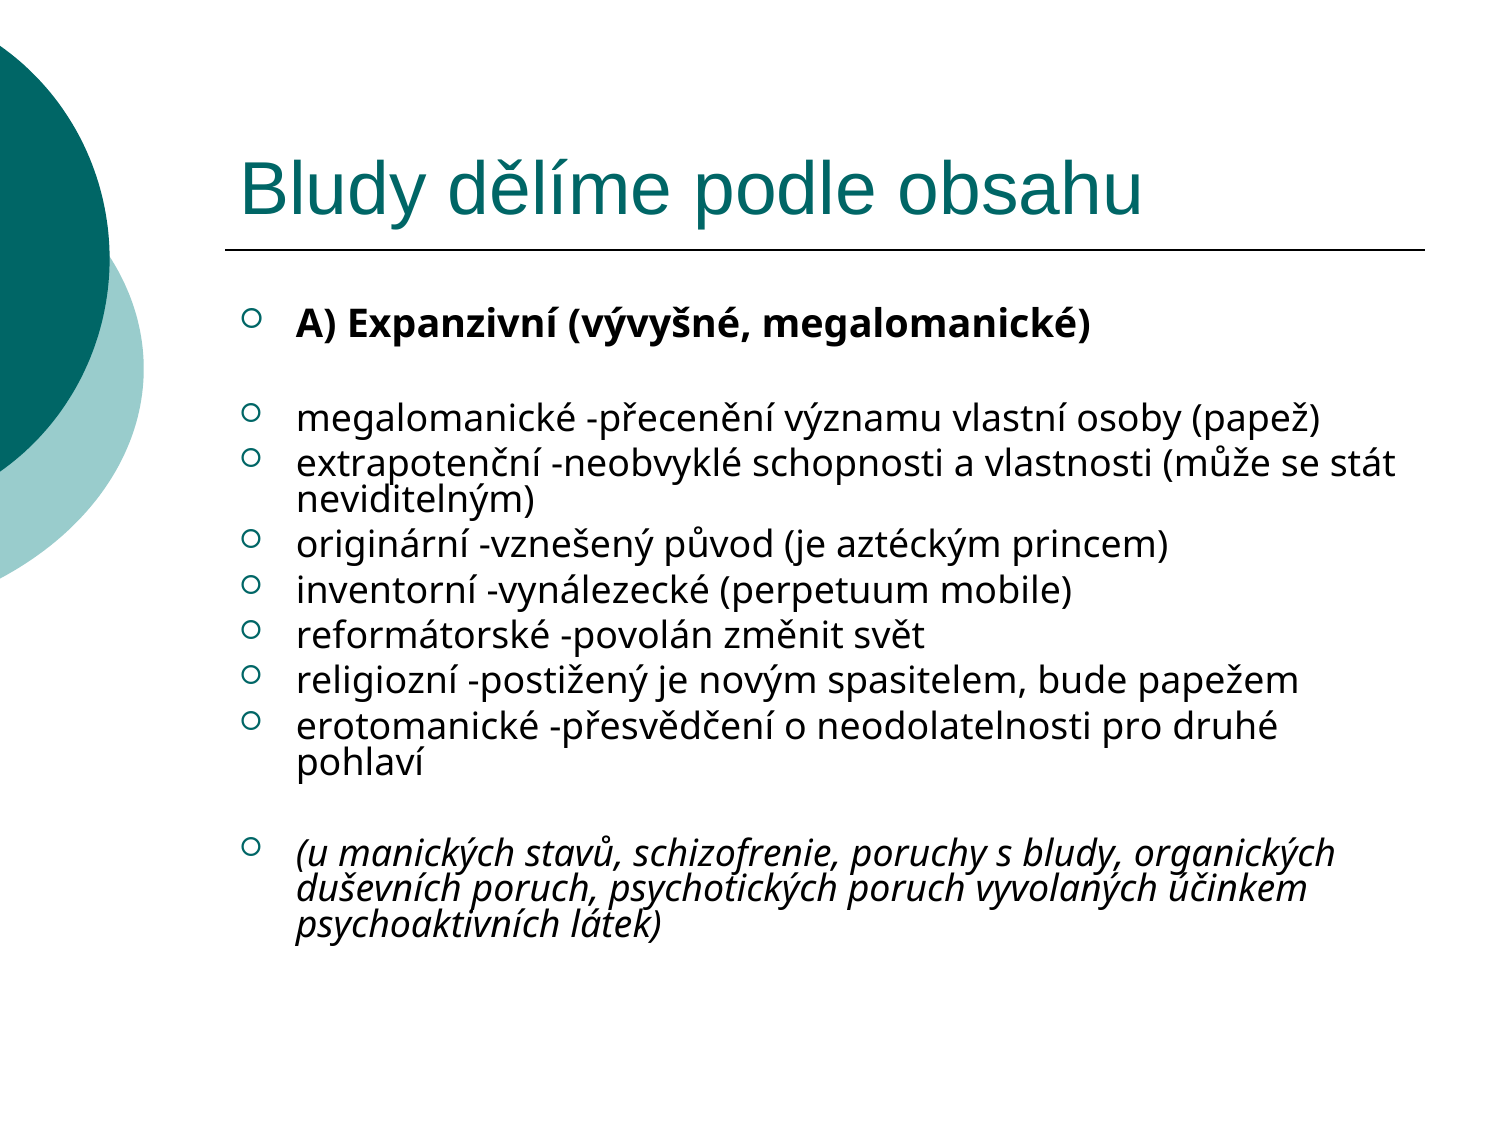

# Bludy dělíme podle obsahu
A) Expanzivní (vývyšné, megalomanické)
megalomanické -přecenění významu vlastní osoby (papež)
extrapotenční -neobvyklé schopnosti a vlastnosti (může se stát neviditelným)
originární -vznešený původ (je aztéckým princem)
inventorní -vynálezecké (perpetuum mobile)
reformátorské -povolán změnit svět
religiozní -postižený je novým spasitelem, bude papežem
erotomanické -přesvědčení o neodolatelnosti pro druhé pohlaví
(u manických stavů, schizofrenie, poruchy s bludy, organických duševních poruch, psychotických poruch vyvolaných účinkem psychoaktivních látek)